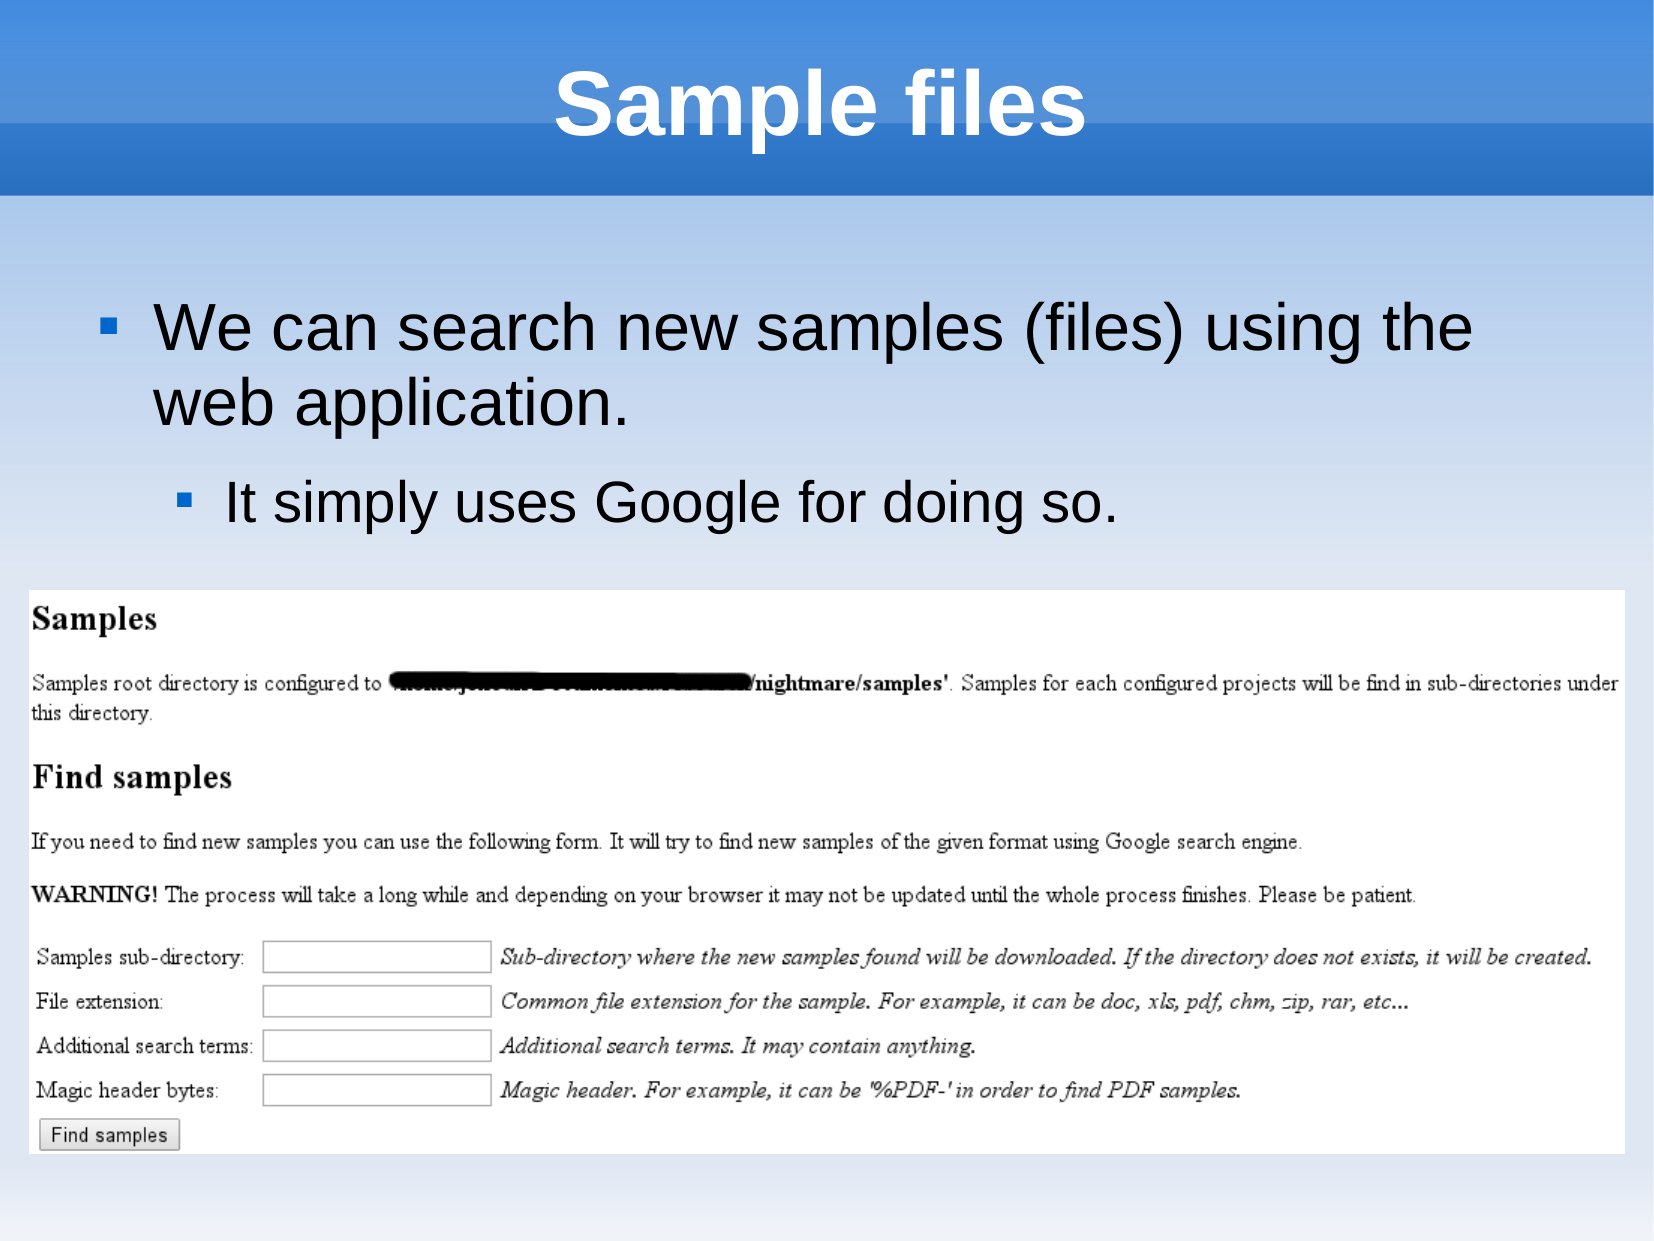

# Sample files
We can search new samples (files) using the web application.
It simply uses Google for doing so.